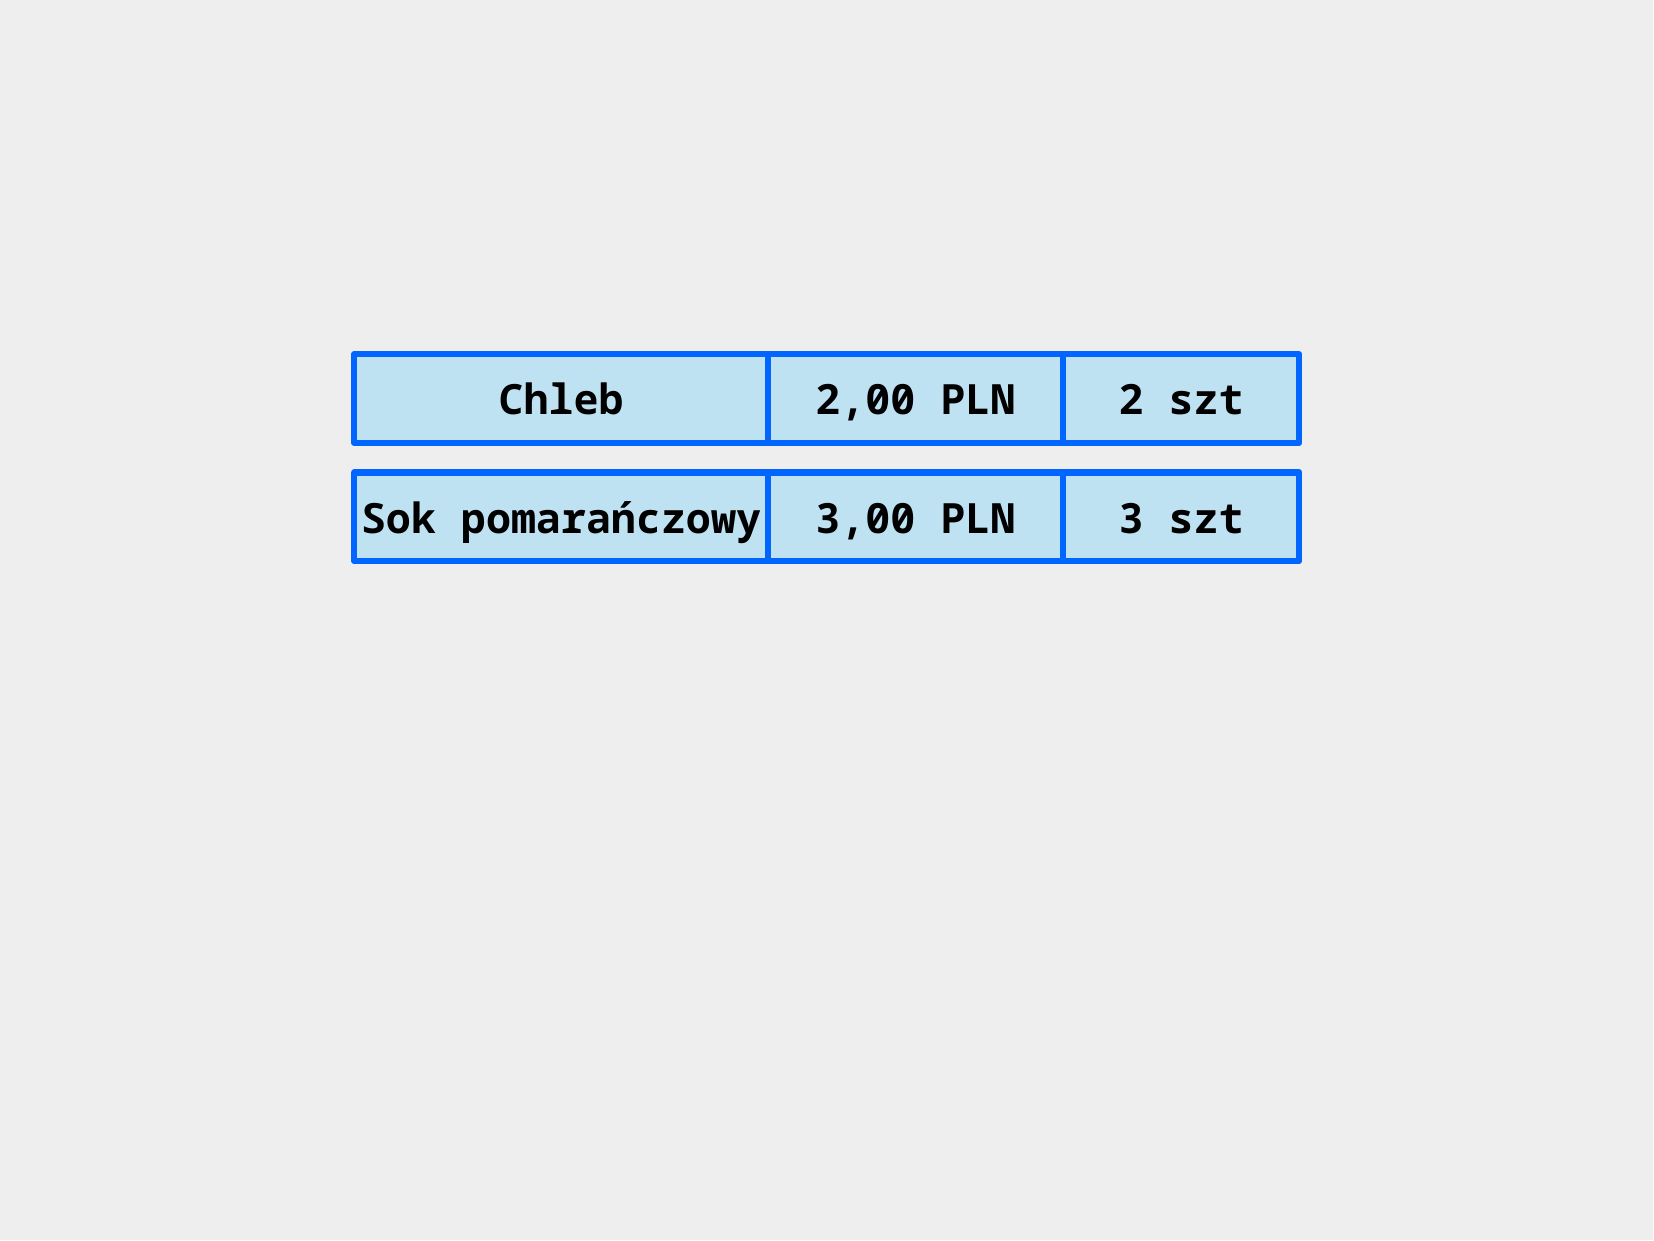

Chleb
2,00 PLN
2 szt
Sok pomarańczowy
3,00 PLN
3 szt